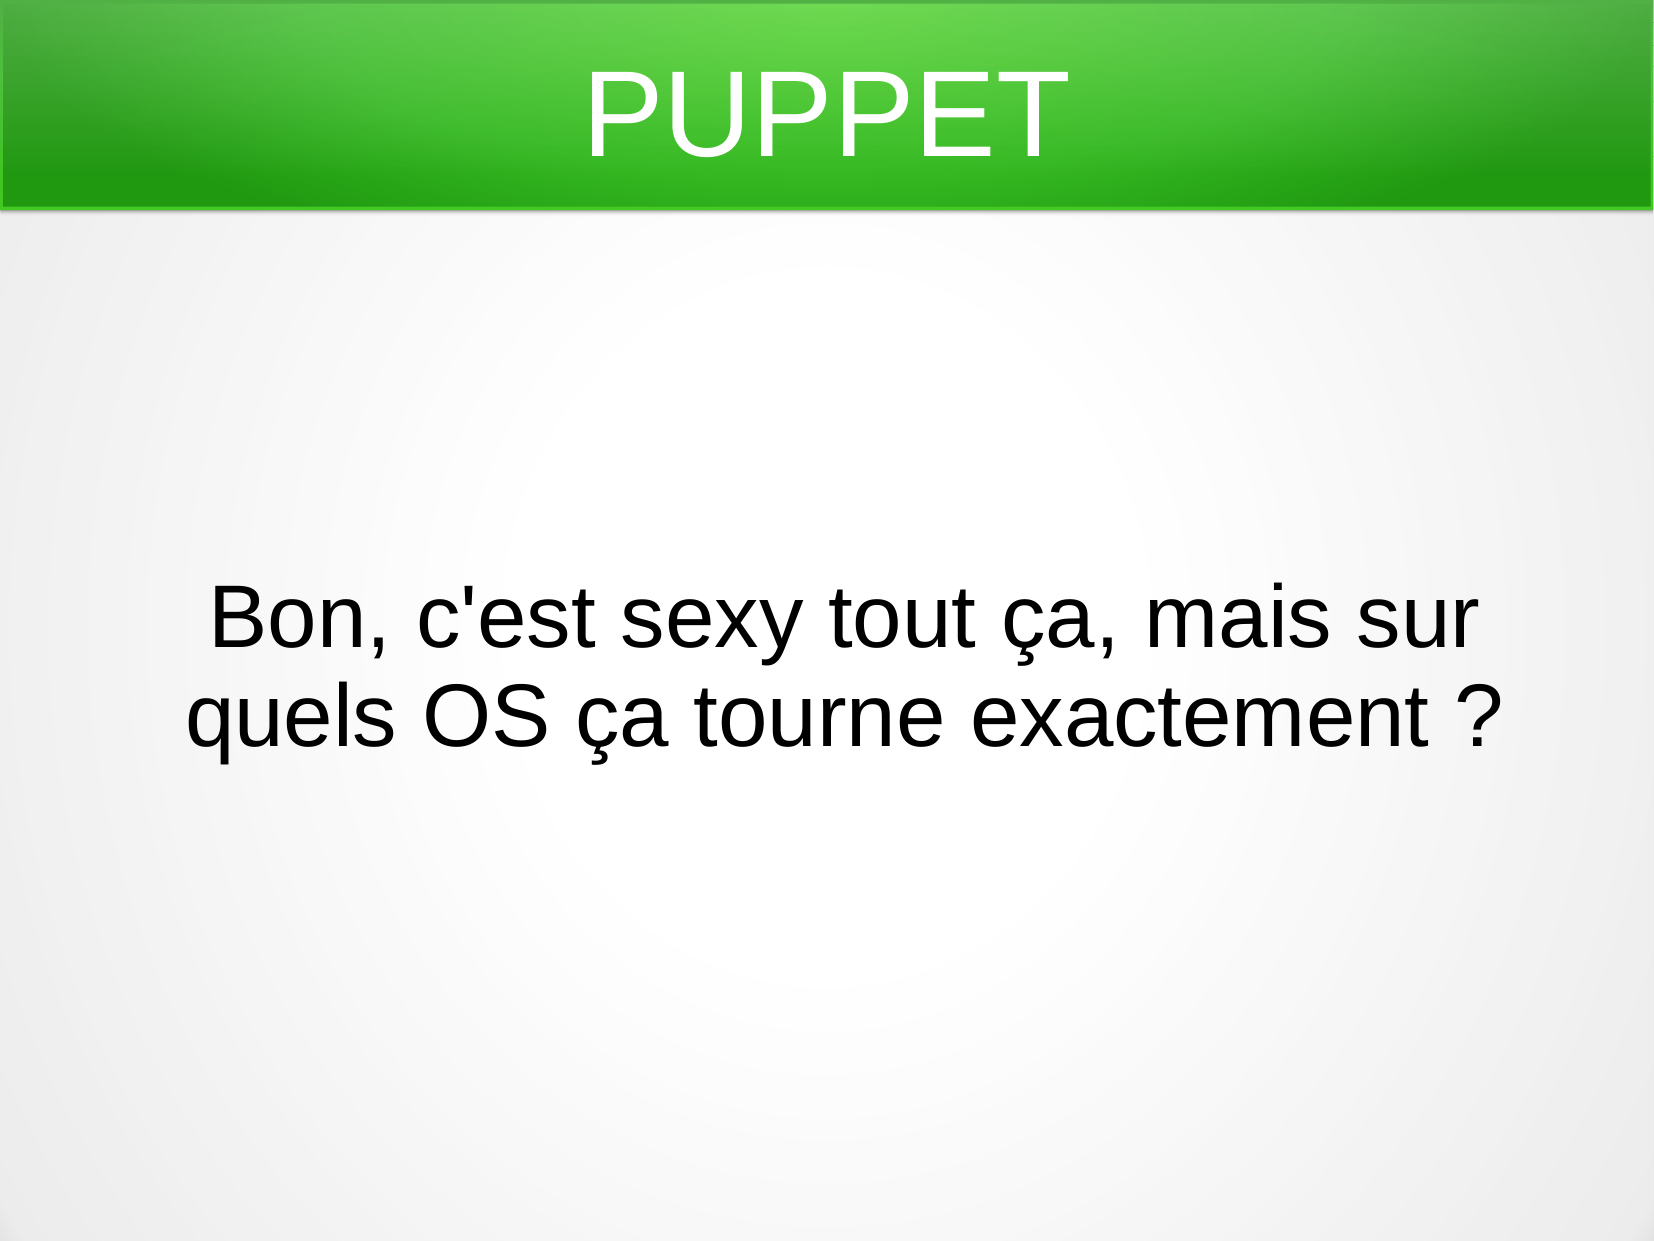

# PUPPET
Bon, c'est sexy tout ça, mais sur quels OS ça tourne exactement ?